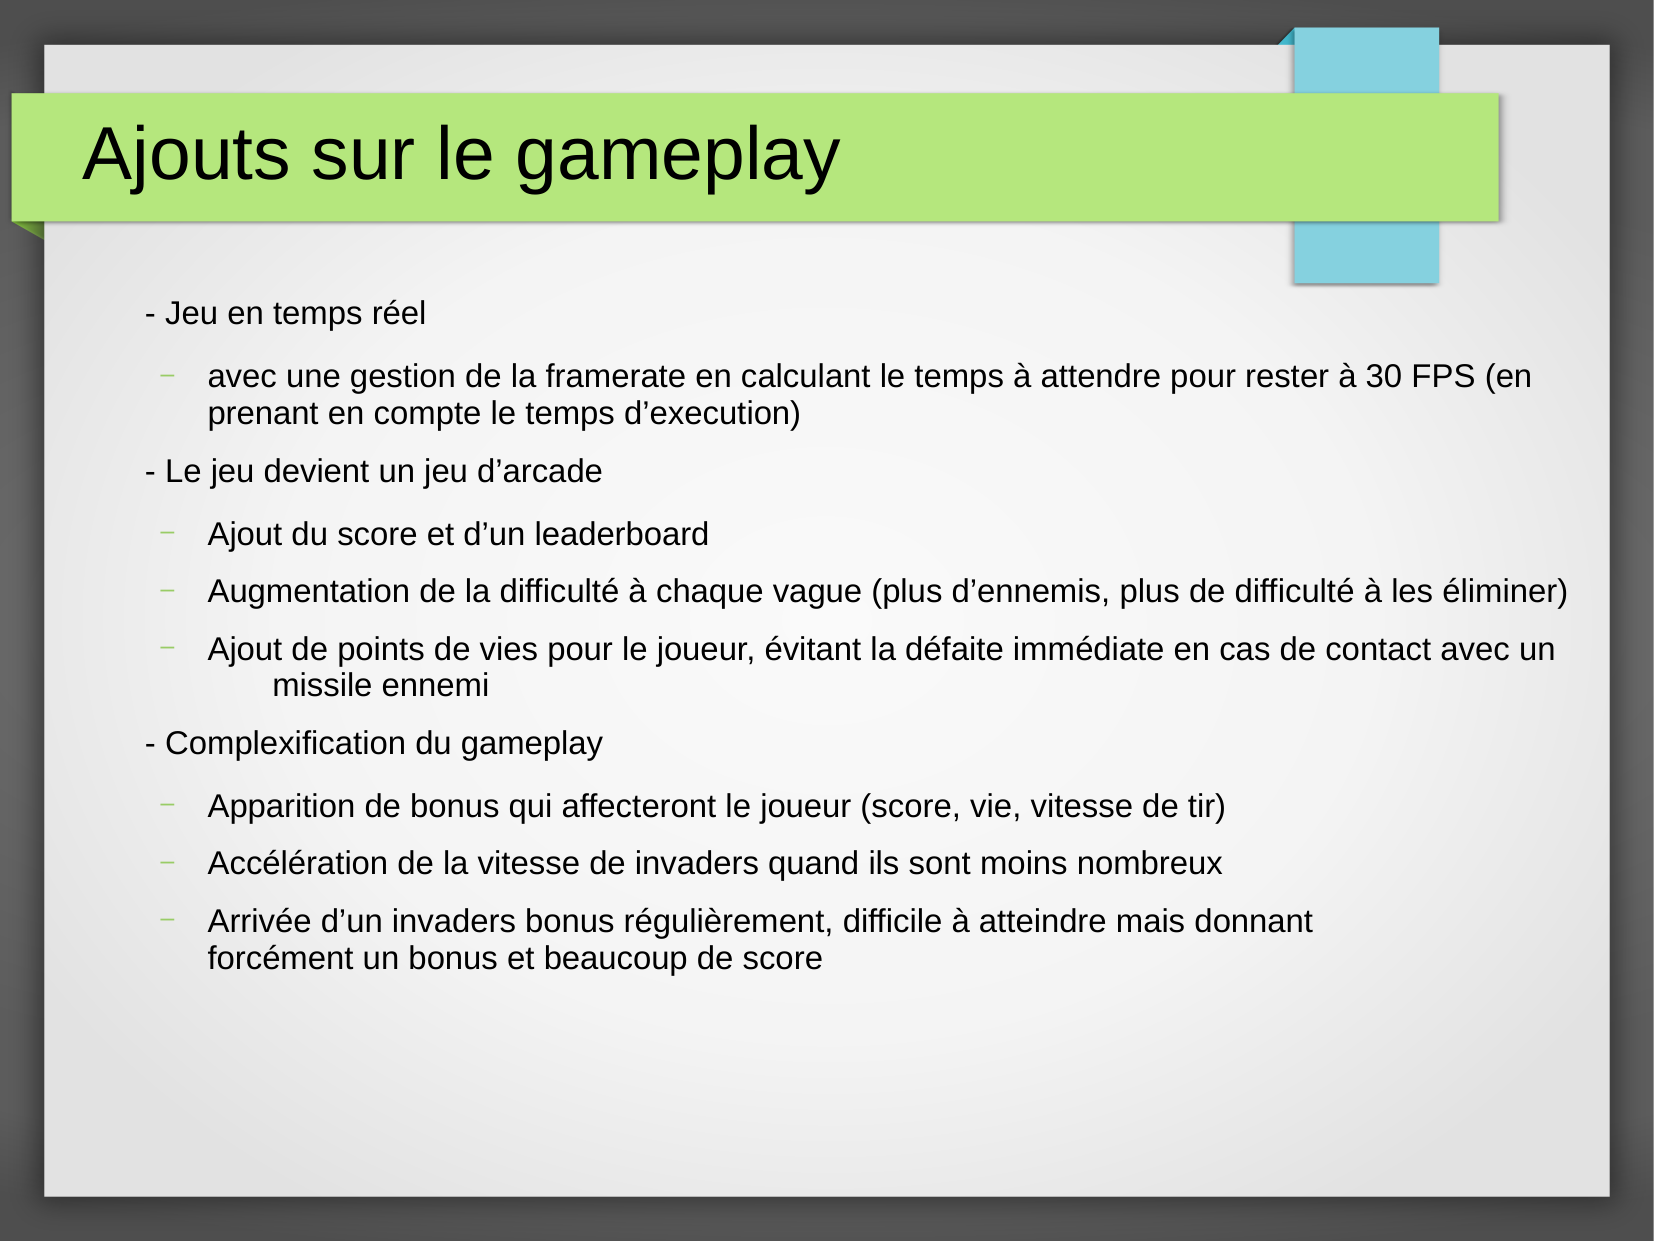

# Ajouts sur le gameplay
- Jeu en temps réel
avec une gestion de la framerate en calculant le temps à attendre pour rester à 30 FPS (en prenant en compte le temps d’execution)
- Le jeu devient un jeu d’arcade
Ajout du score et d’un leaderboard
Augmentation de la difficulté à chaque vague (plus d’ennemis, plus de difficulté à les éliminer)
Ajout de points de vies pour le joueur, évitant la défaite immédiate en cas de contact avec un 	missile ennemi
- Complexification du gameplay
Apparition de bonus qui affecteront le joueur (score, vie, vitesse de tir)
Accélération de la vitesse de invaders quand ils sont moins nombreux
Arrivée d’un invaders bonus régulièrement, difficile à atteindre mais donnant 		forcément un bonus et beaucoup de score